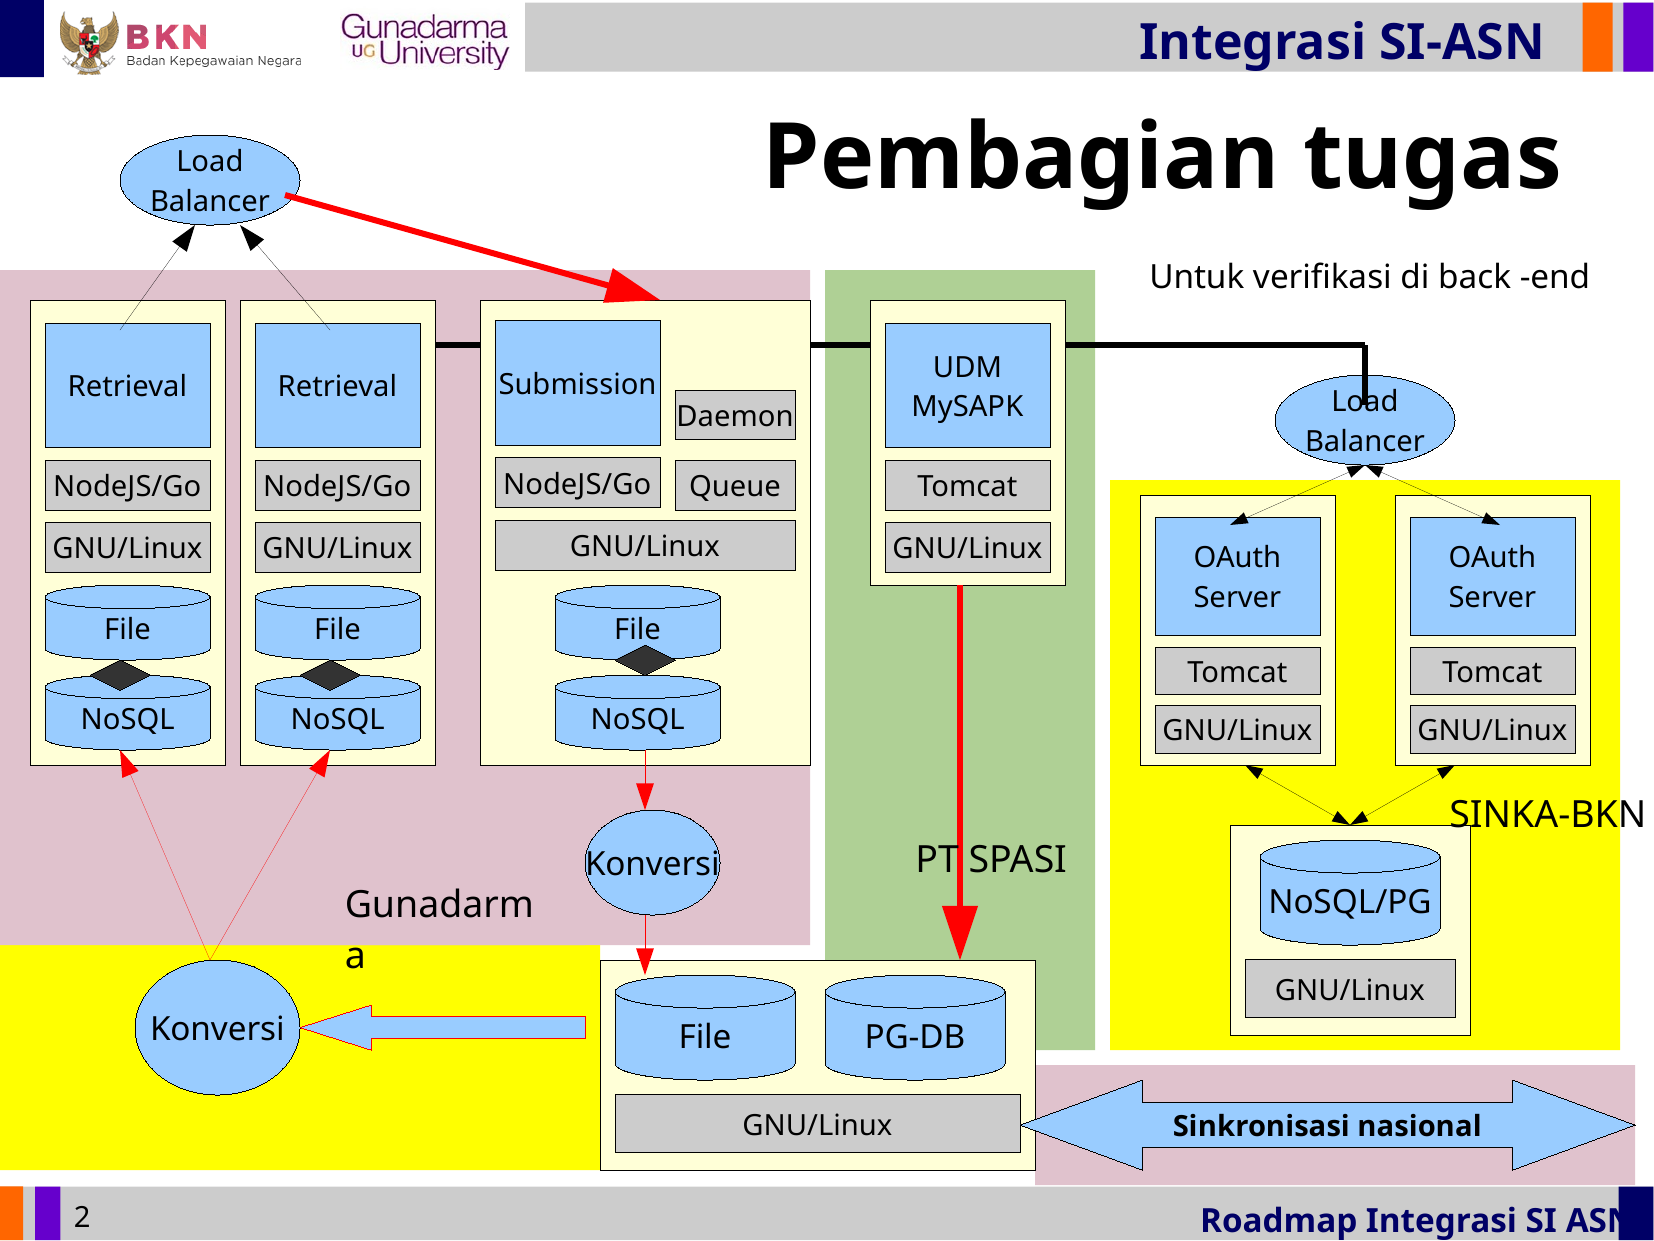

# Pembagian tugas
Load
Balancer
Untuk verifikasi di back -end
MySAPK
Backend
Submission
MySAPK
Backend
Retrieval
MySAPK
Backend
Retrieval
MySAPK
Backend
Retrieval
MySAPK
Backend
Retrieval
MySAPK
Backend
UDM
MySAPK
Load
Balancer
Daemon
Tomcat
NodeJS/Go
Queue
Tomcat
NodeJS
Tomcat
NodeJS/Go
Tomcat
NodeJS
Tomcat
NodeJS/Go
Tomcat
Tomcat
OAuth
Server
OAuth
Server
GNU/Linux
GNU/Linux
GNU/Linux
GNU/Linux
GNU/Linux
GNU/Linux
GNU/Linux
GNU/Linux
GNU/Linux
GNU/Linux
GNU/Linux
GNU/Linux
File
File
File
Tomcat
Tomcat
NoSQL
NoSQL
NoSQL
GNU/Linux
GNU/Linux
SINKA-BKN
Konversi
PT SPASI
NoSQL/PG
Gunadarma
Konversi
GNU/Linux
File
PG-DB
Sinkronisasi nasional
GNU/Linux